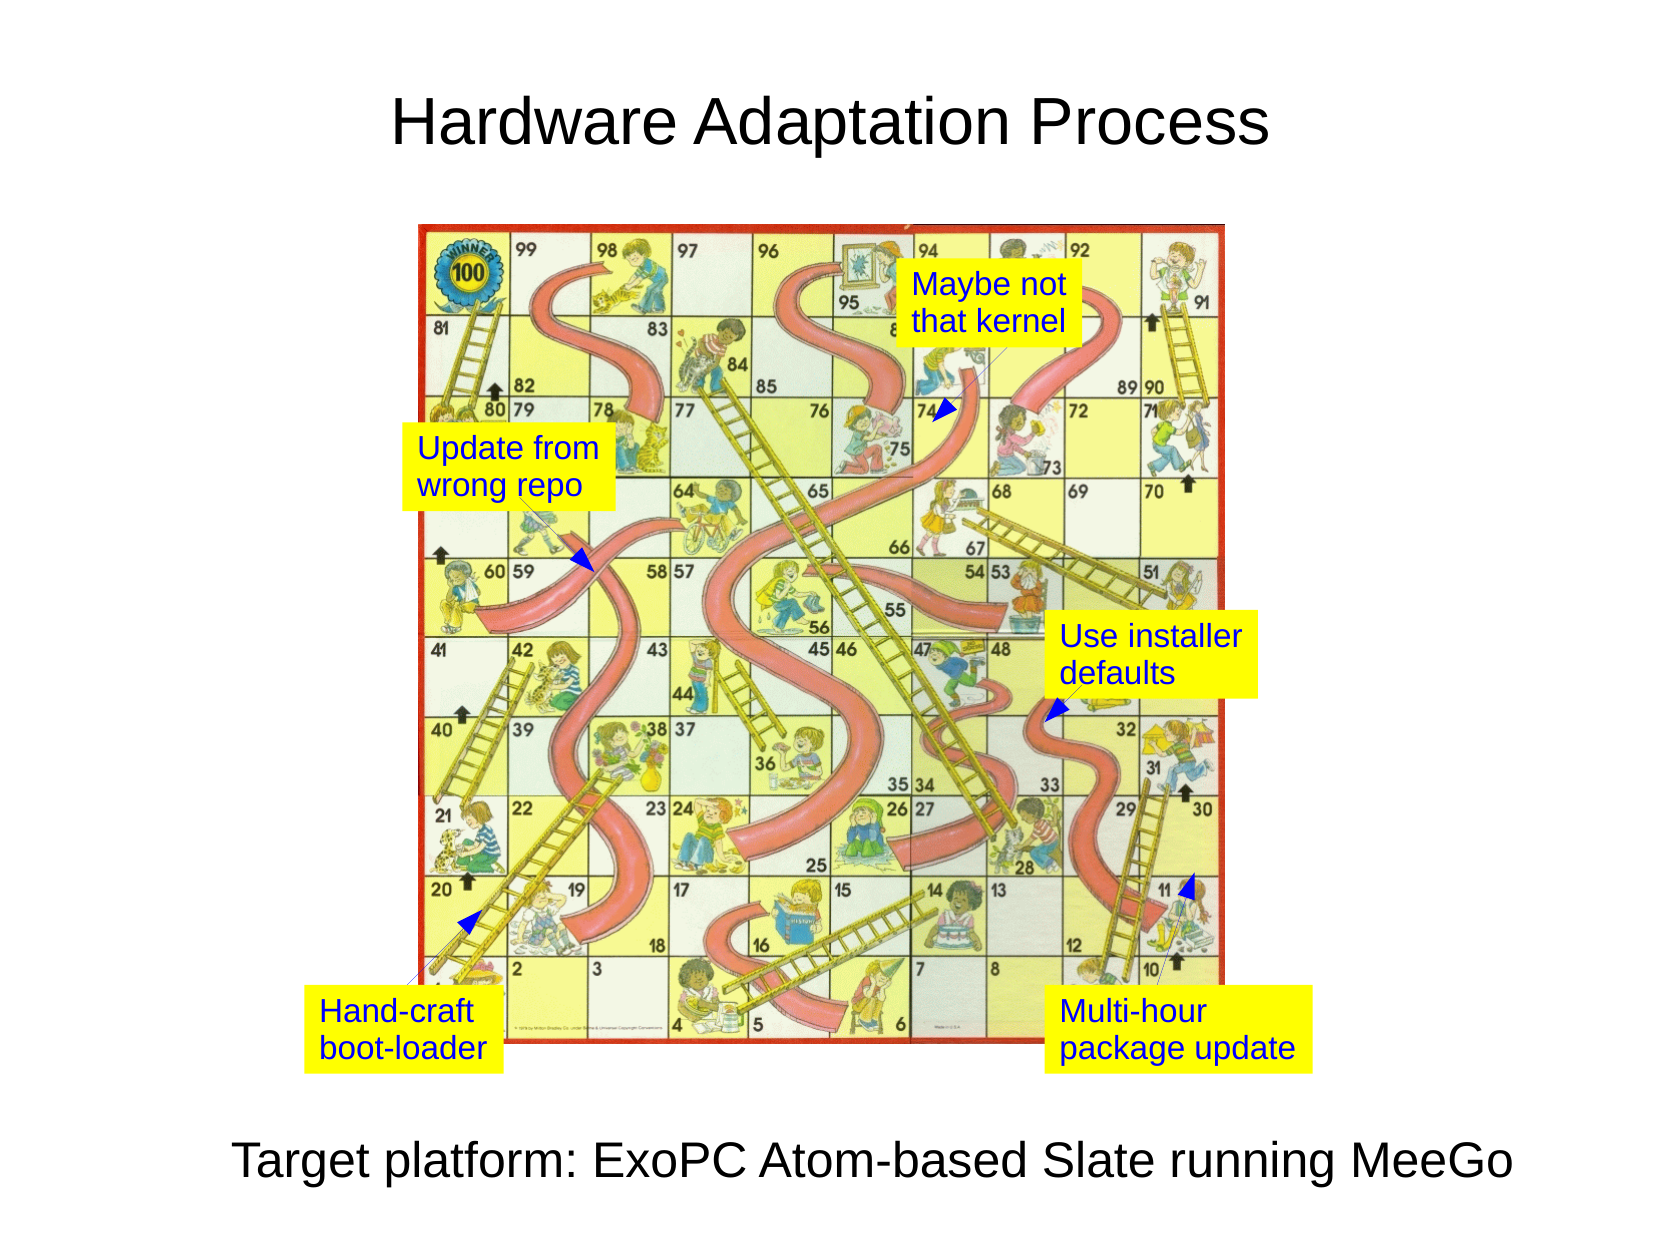

# Hardware Adaptation Process
Maybe not
that kernel
Update from
wrong repo
Use installer
defaults
Hand-craft
boot-loader
Multi-hour
package update
Target platform: ExoPC Atom-based Slate running MeeGo